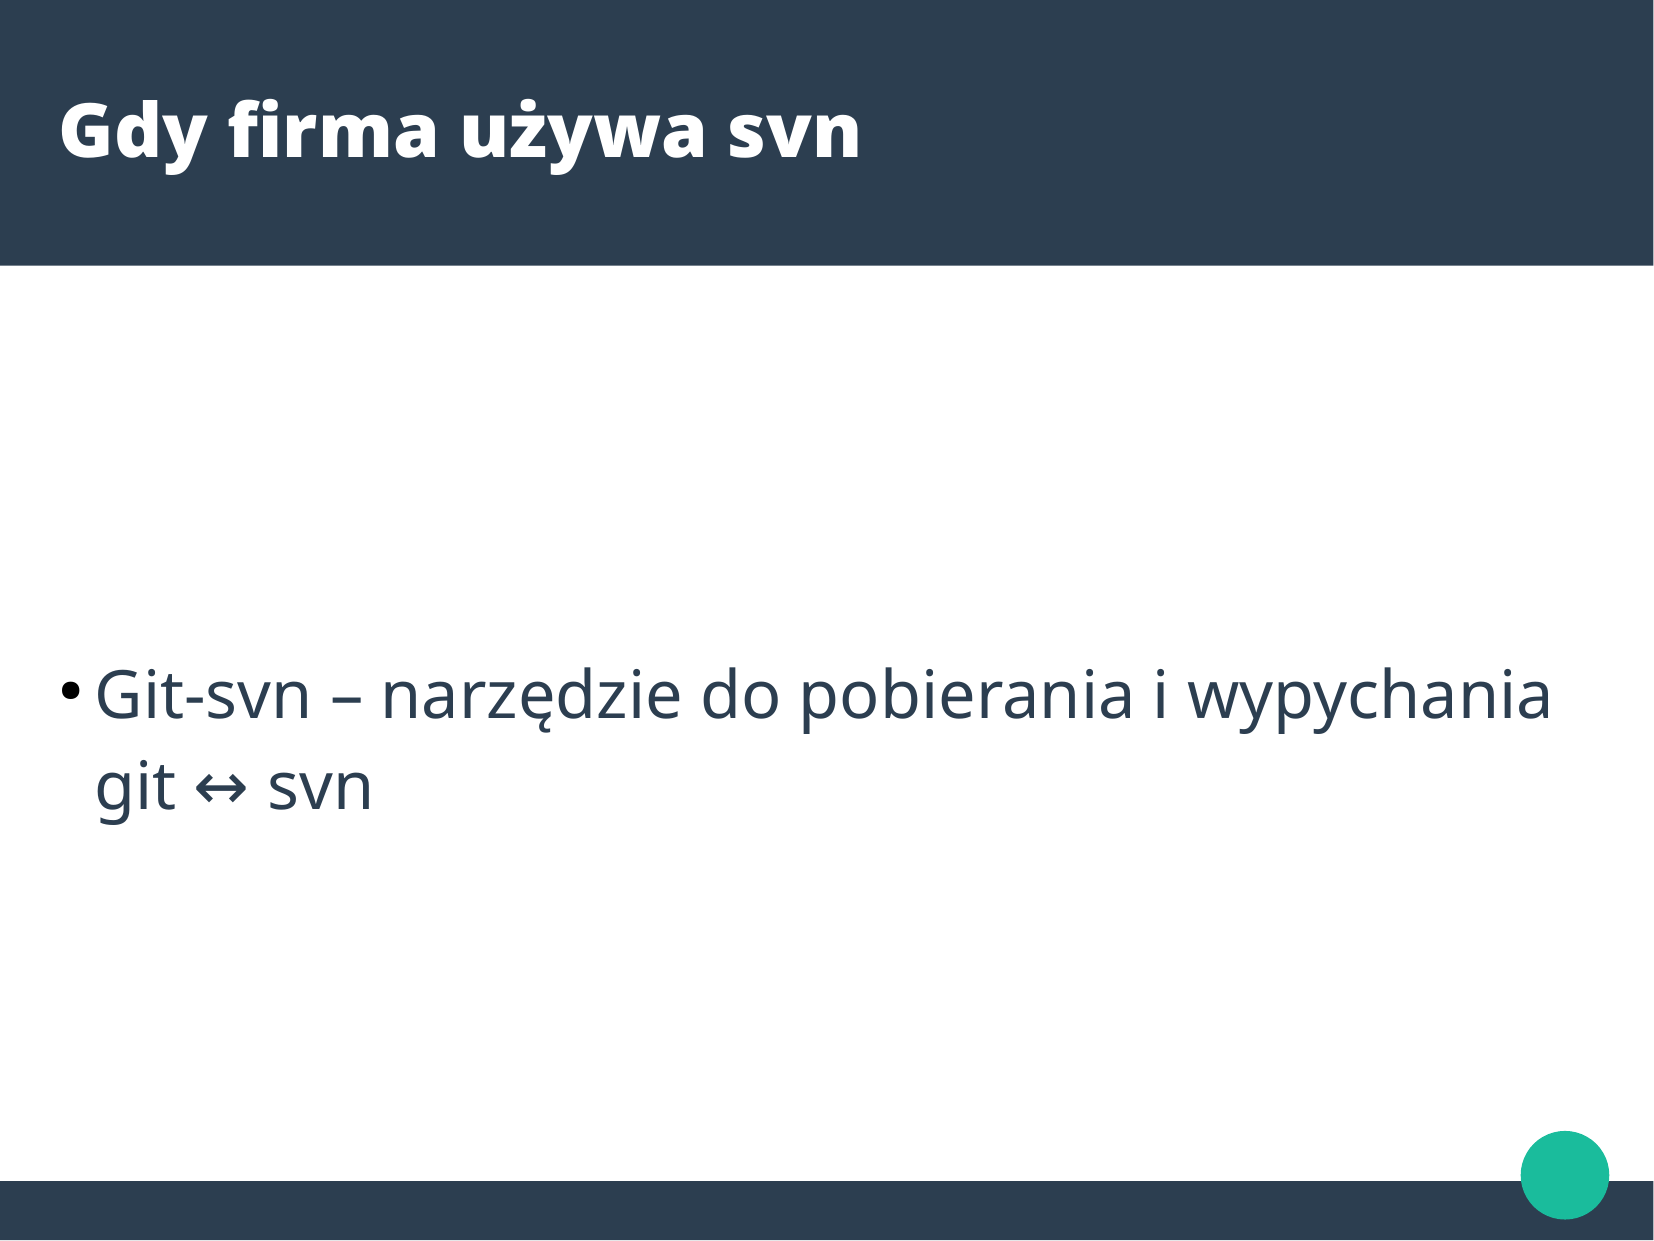

# Gdy firma używa svn
Git-svn – narzędzie do pobierania i wypychania git ↔ svn